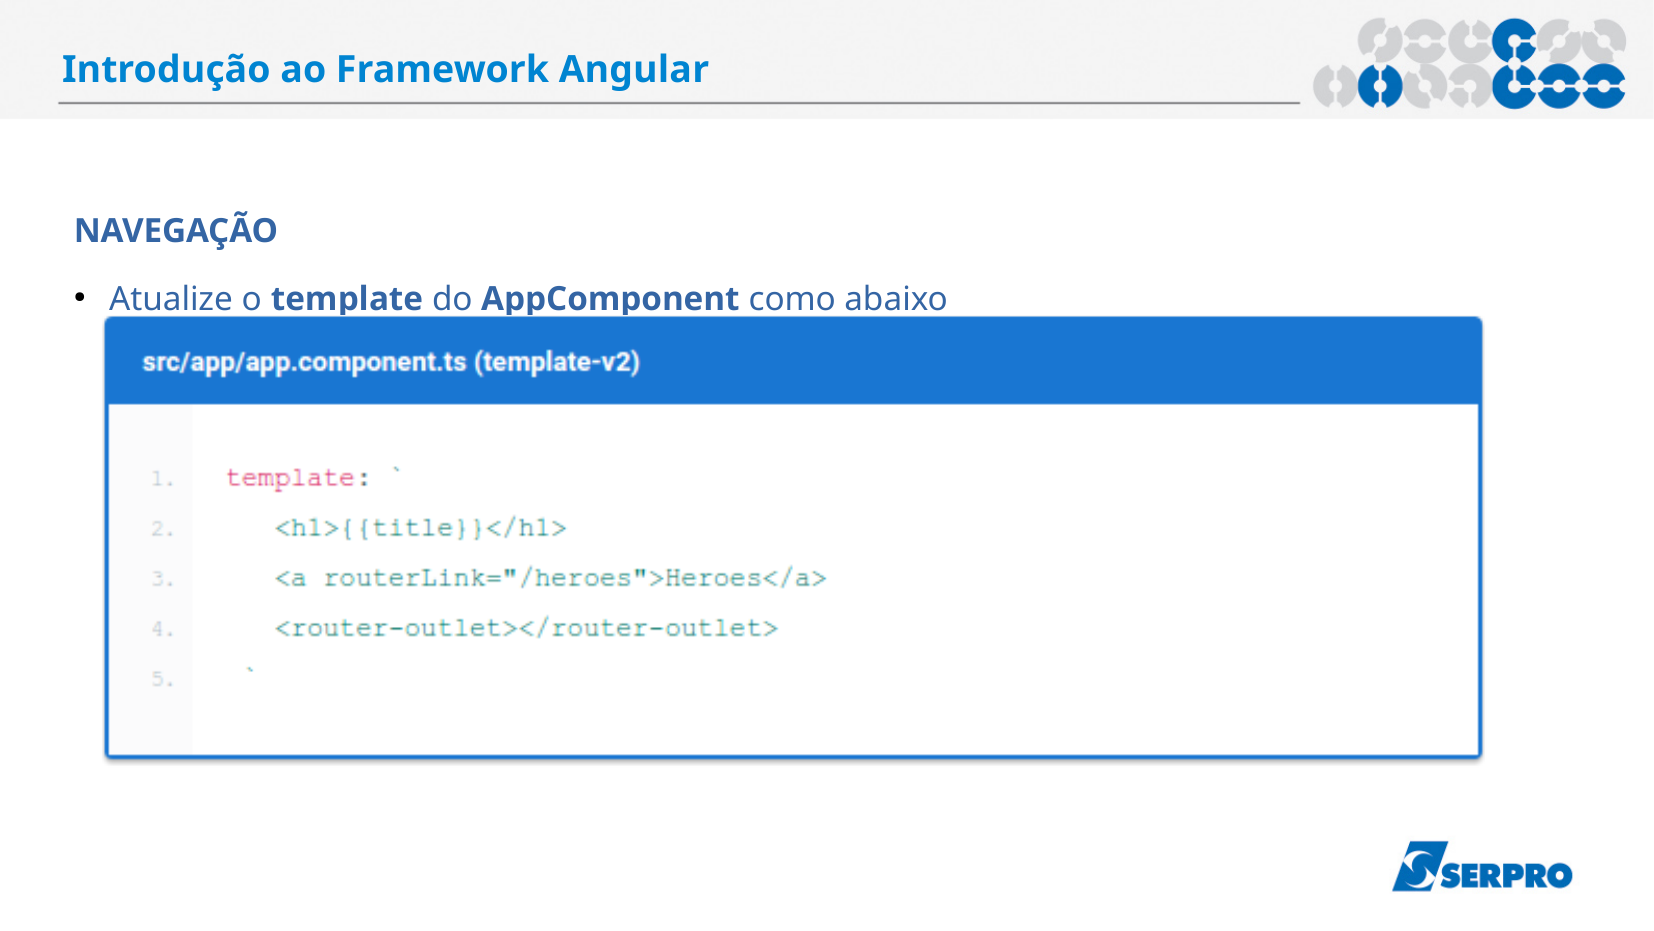

Introdução ao Framework Angular
NAVEGAÇÃO
Atualize o template do AppComponent como abaixo